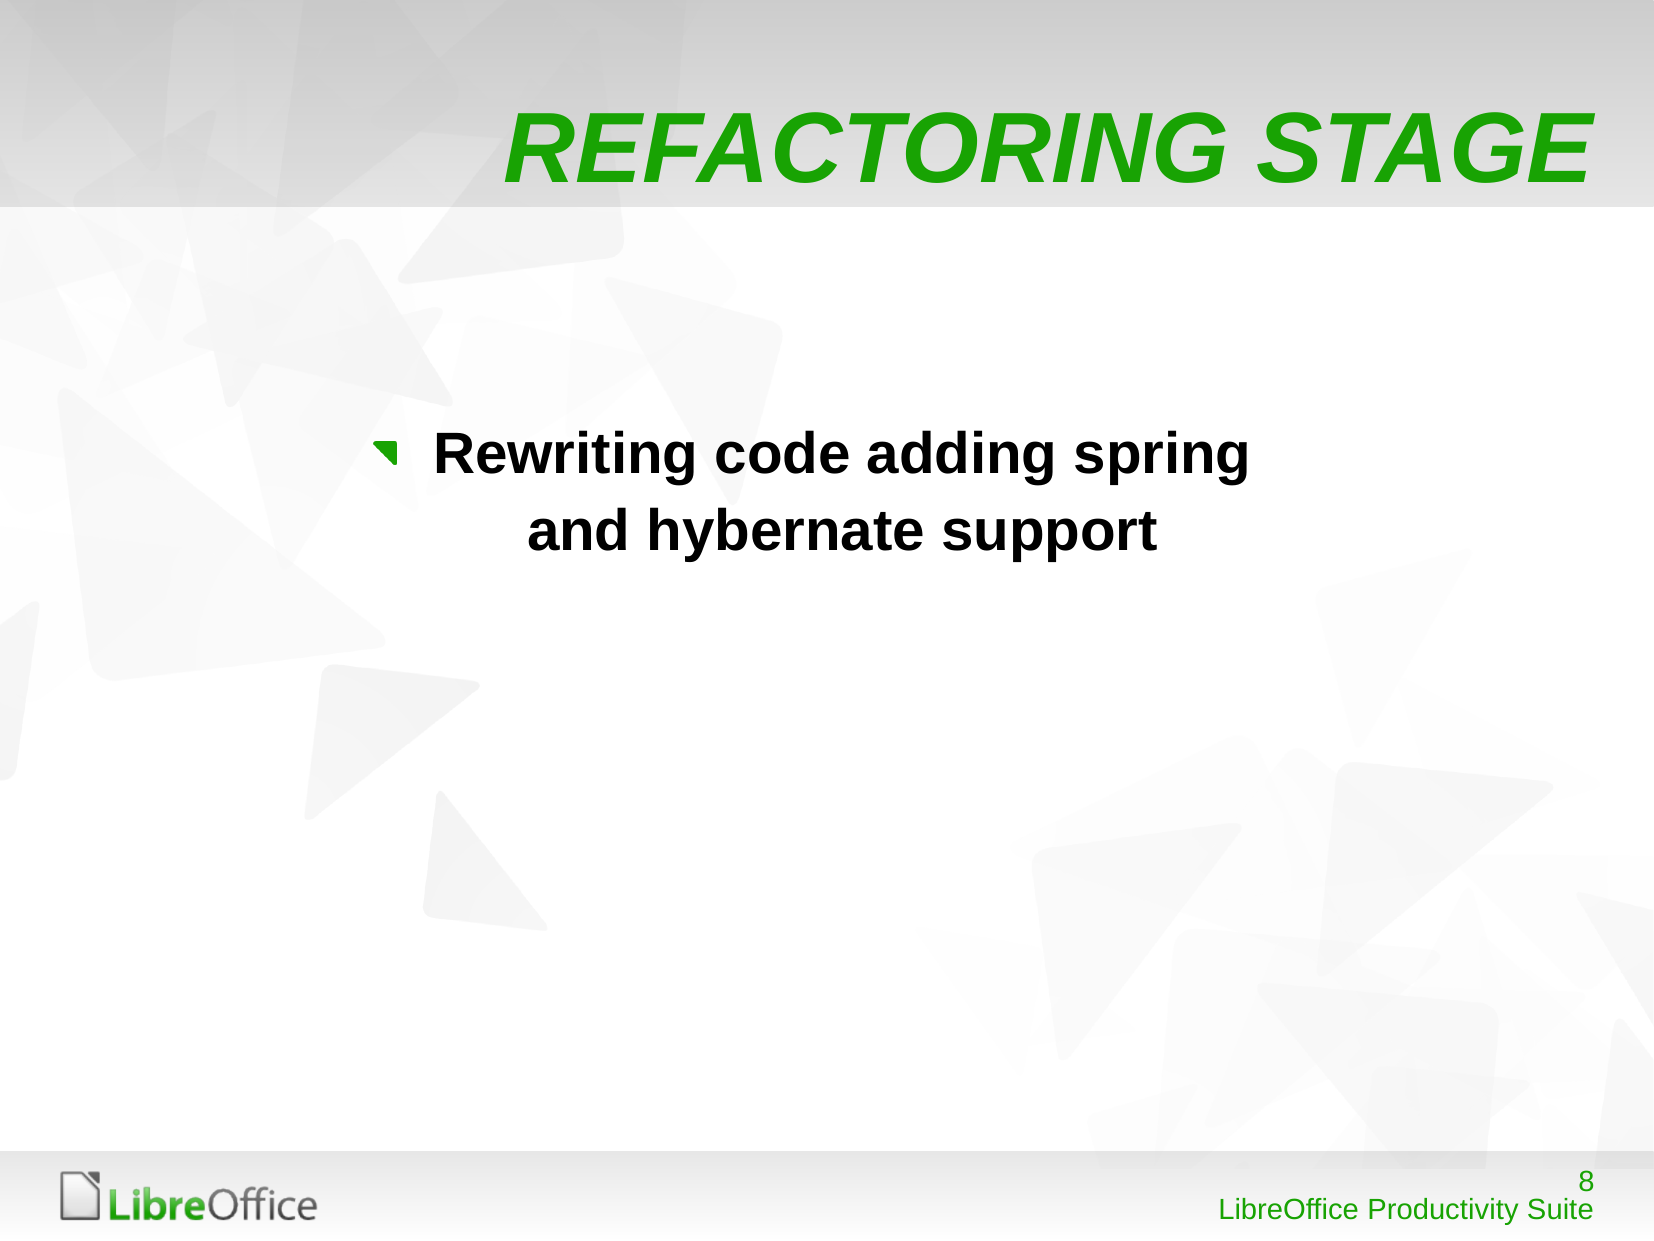

# REFACTORING STAGE
 Rewriting code adding spring
and hybernate support
8
LibreOffice Productivity Suite